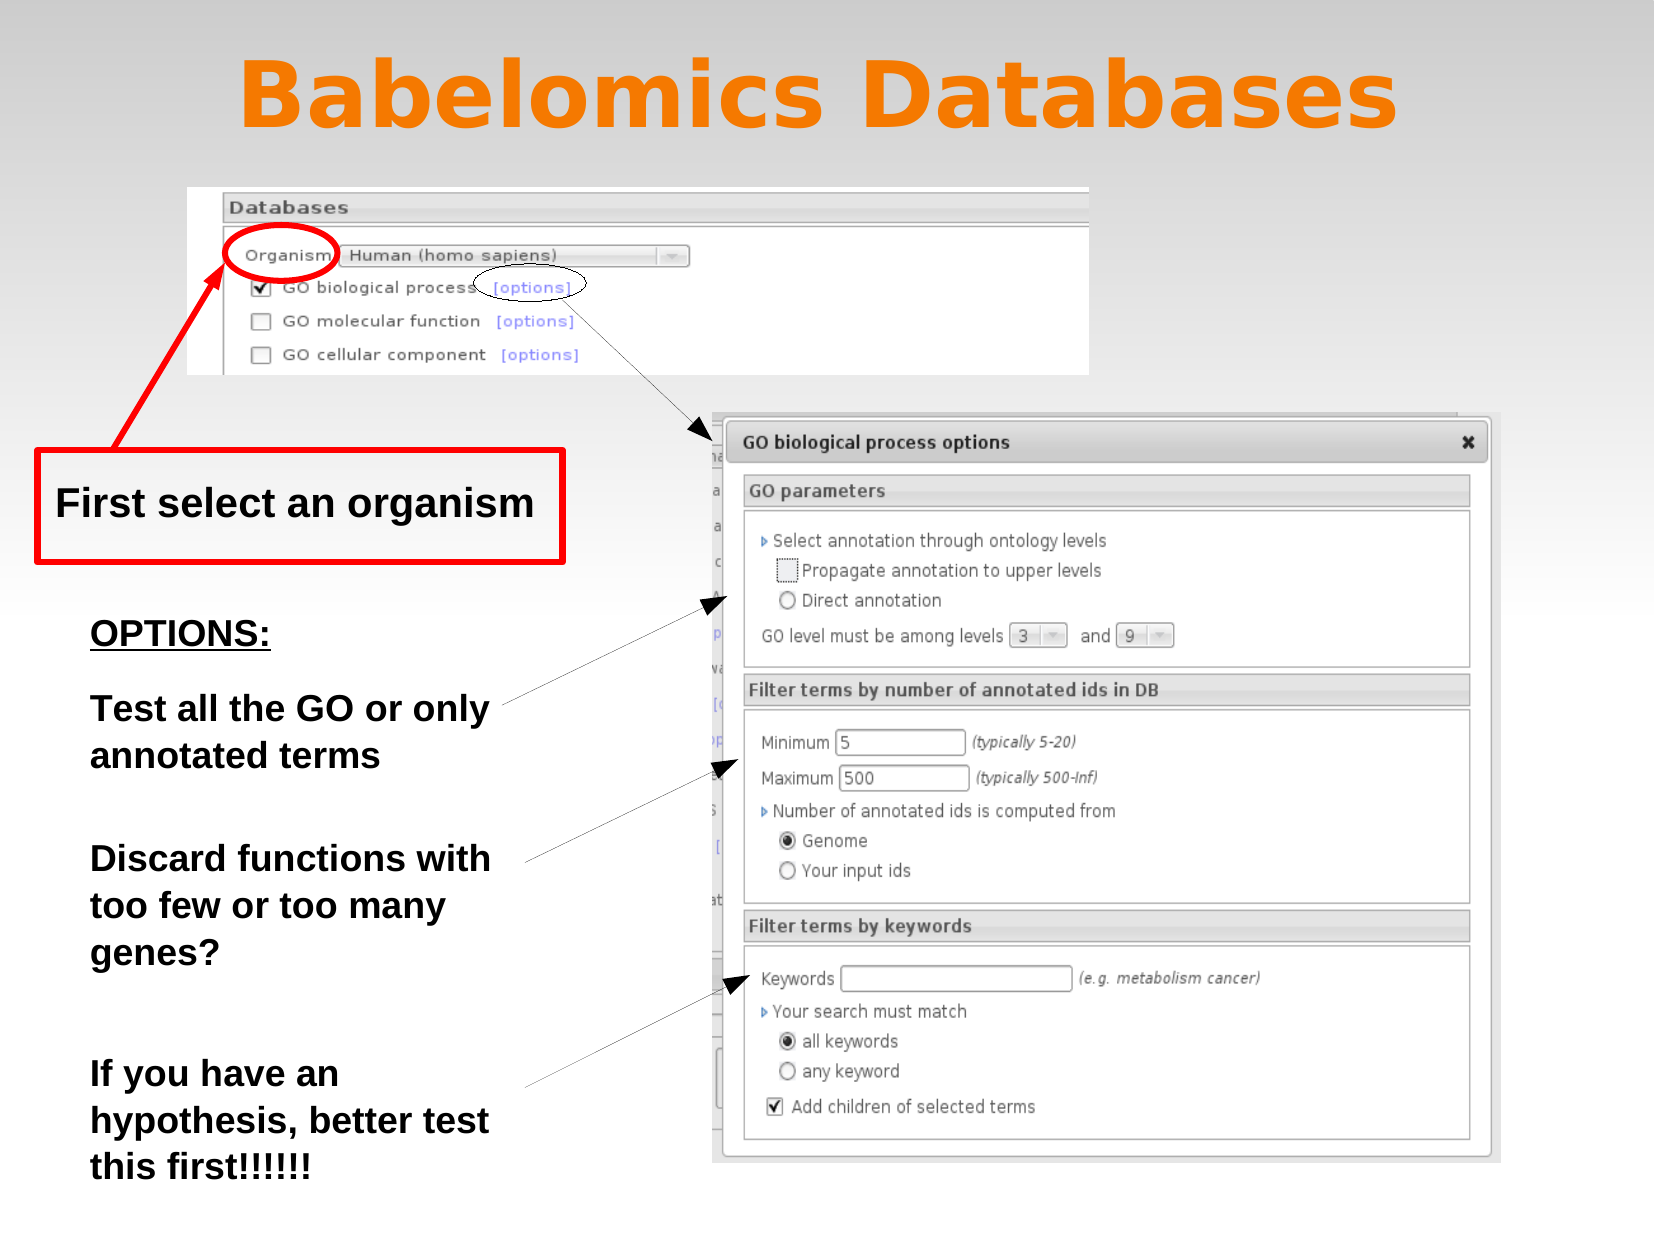

# Babelomics Databases
First select an organism
OPTIONS:
Test all the GO or only
annotated terms
Discard functions with too few or too many genes?
If you have an hypothesis, better test this first!!!!!!